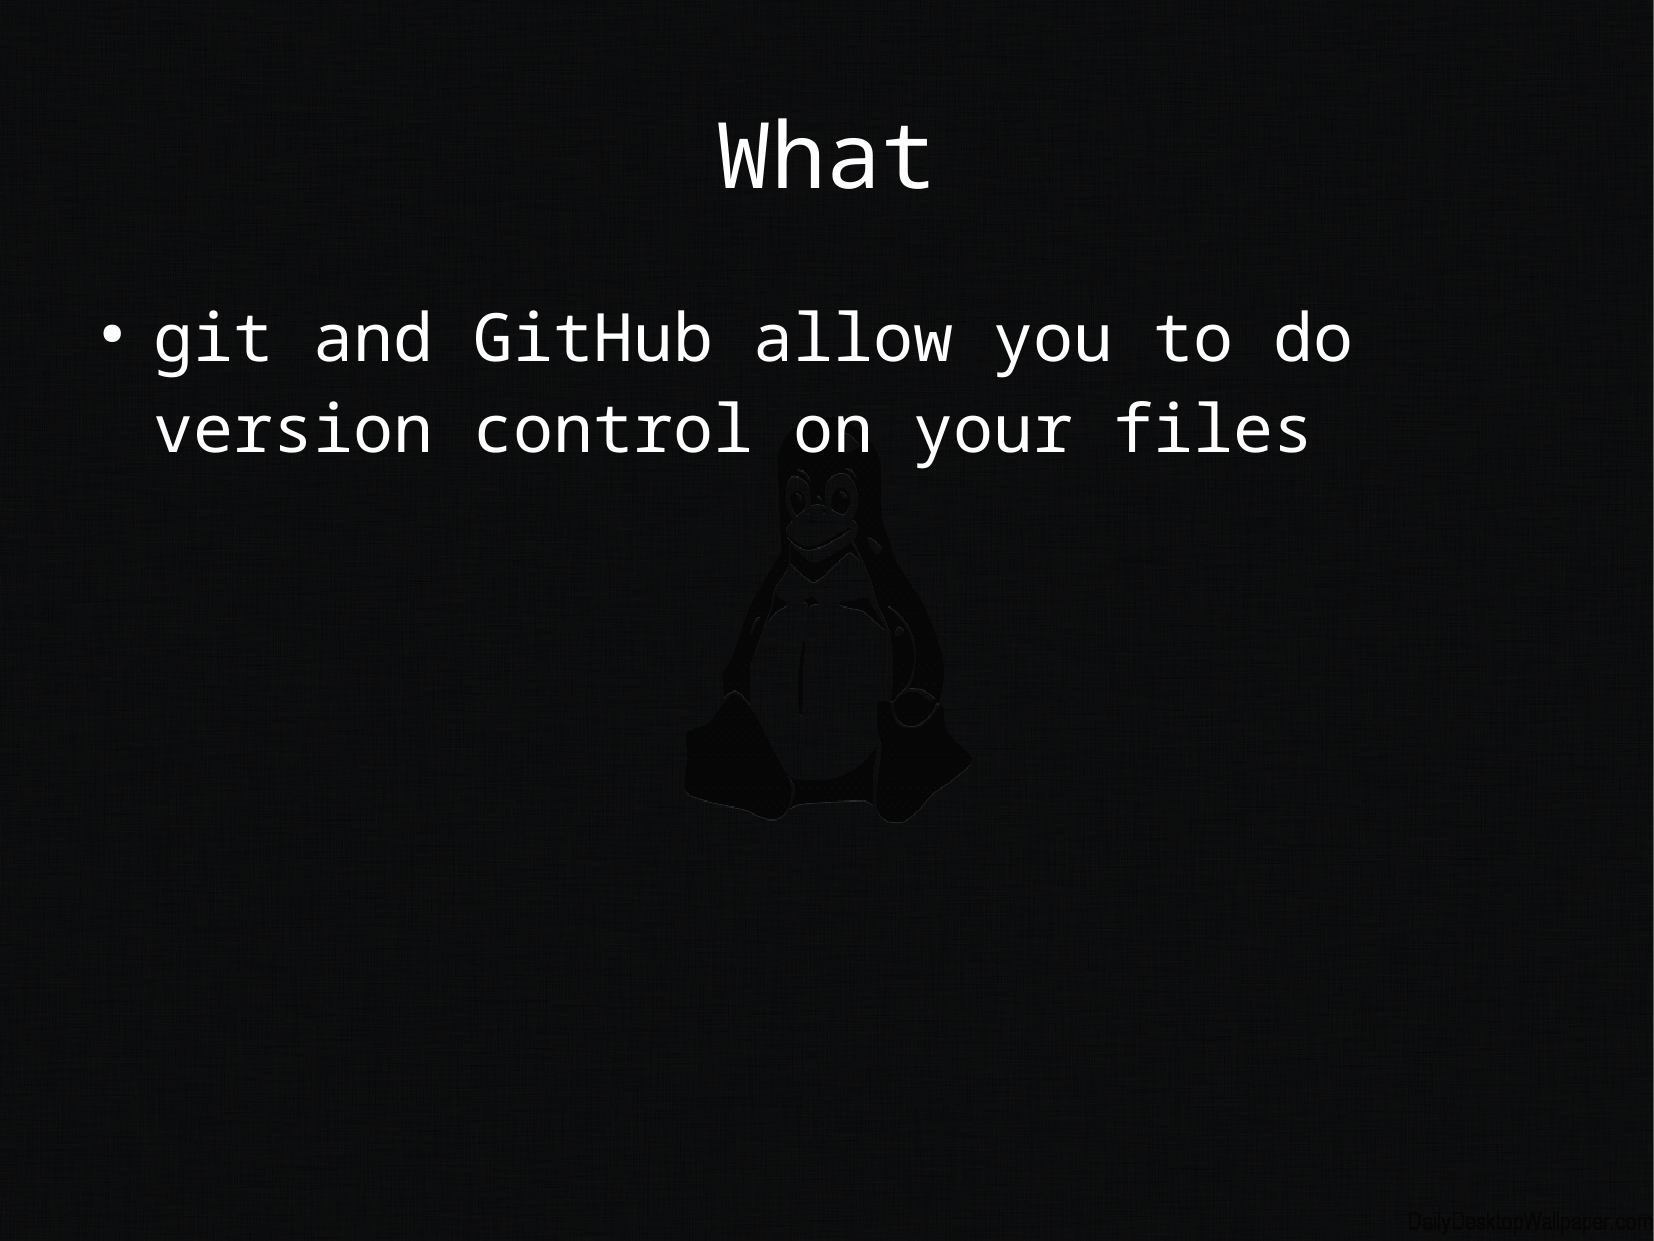

# What
git and GitHub allow you to do version control on your files